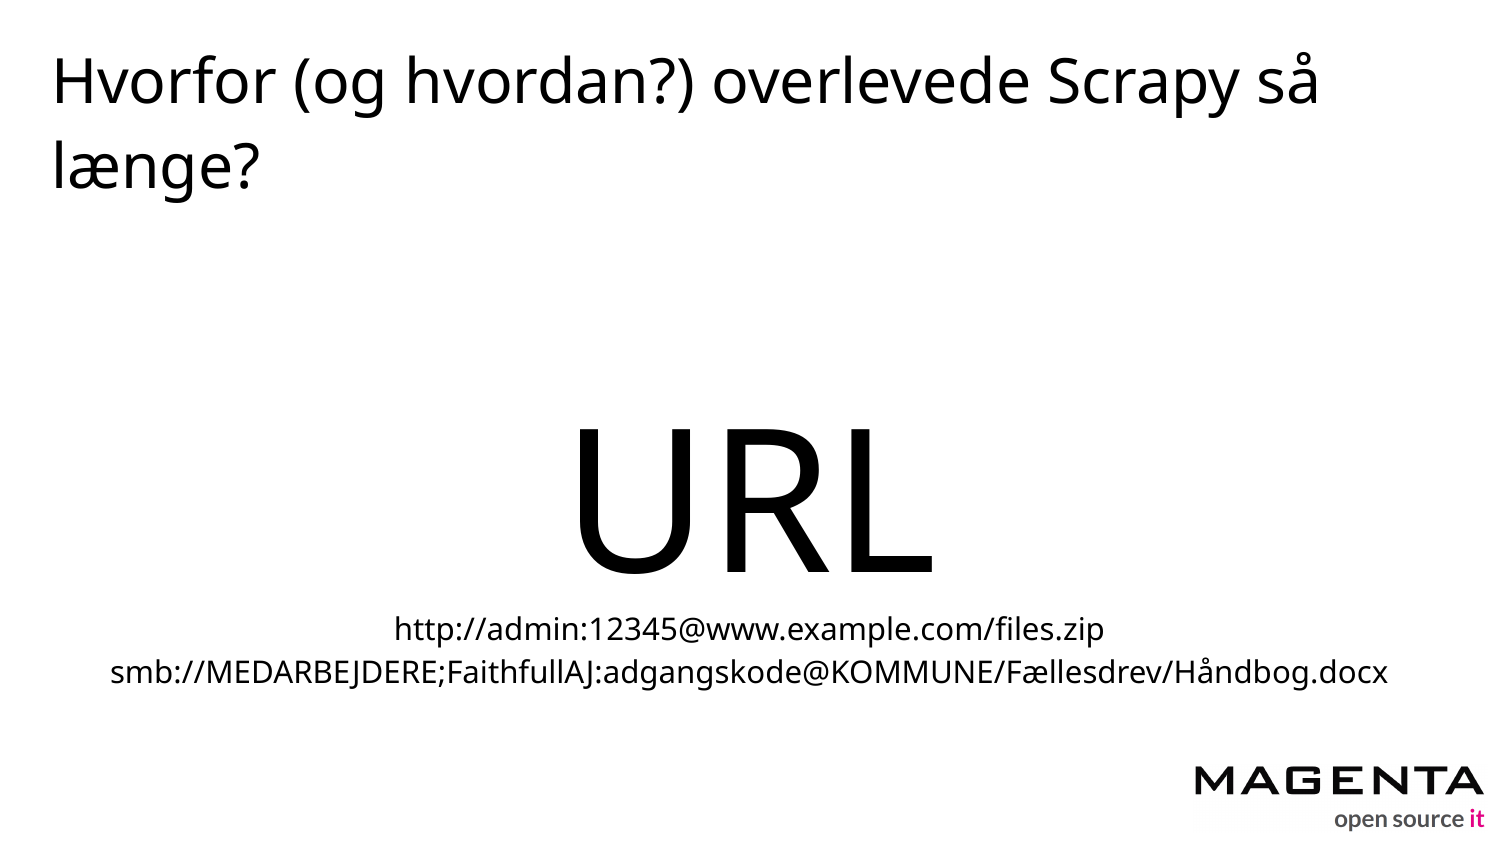

# Hvorfor (og hvordan?) overlevede Scrapy så længe?
URL
http://admin:12345@www.example.com/files.zip smb://MEDARBEJDERE;FaithfullAJ:adgangskode@KOMMUNE/Fællesdrev/Håndbog.docx